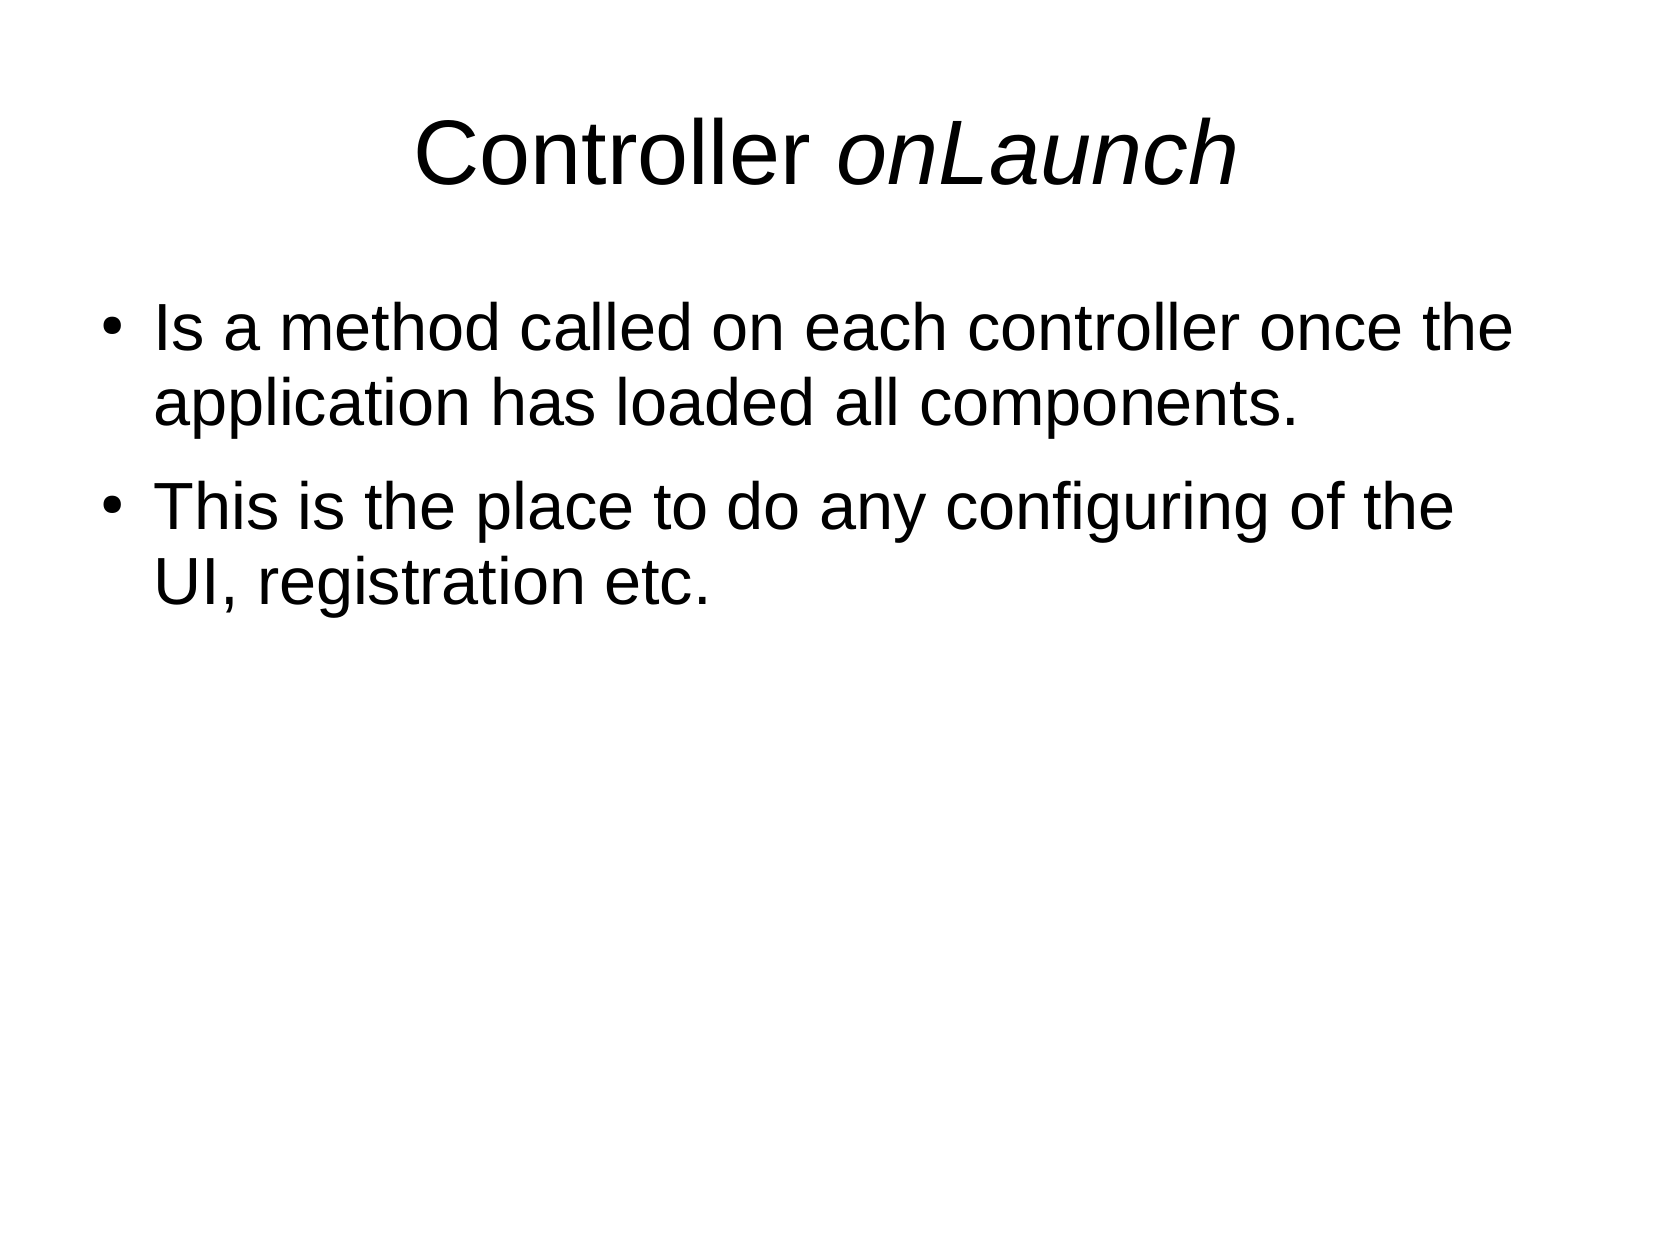

# Controller onLaunch
Is a method called on each controller once the application has loaded all components.
This is the place to do any configuring of the UI, registration etc.